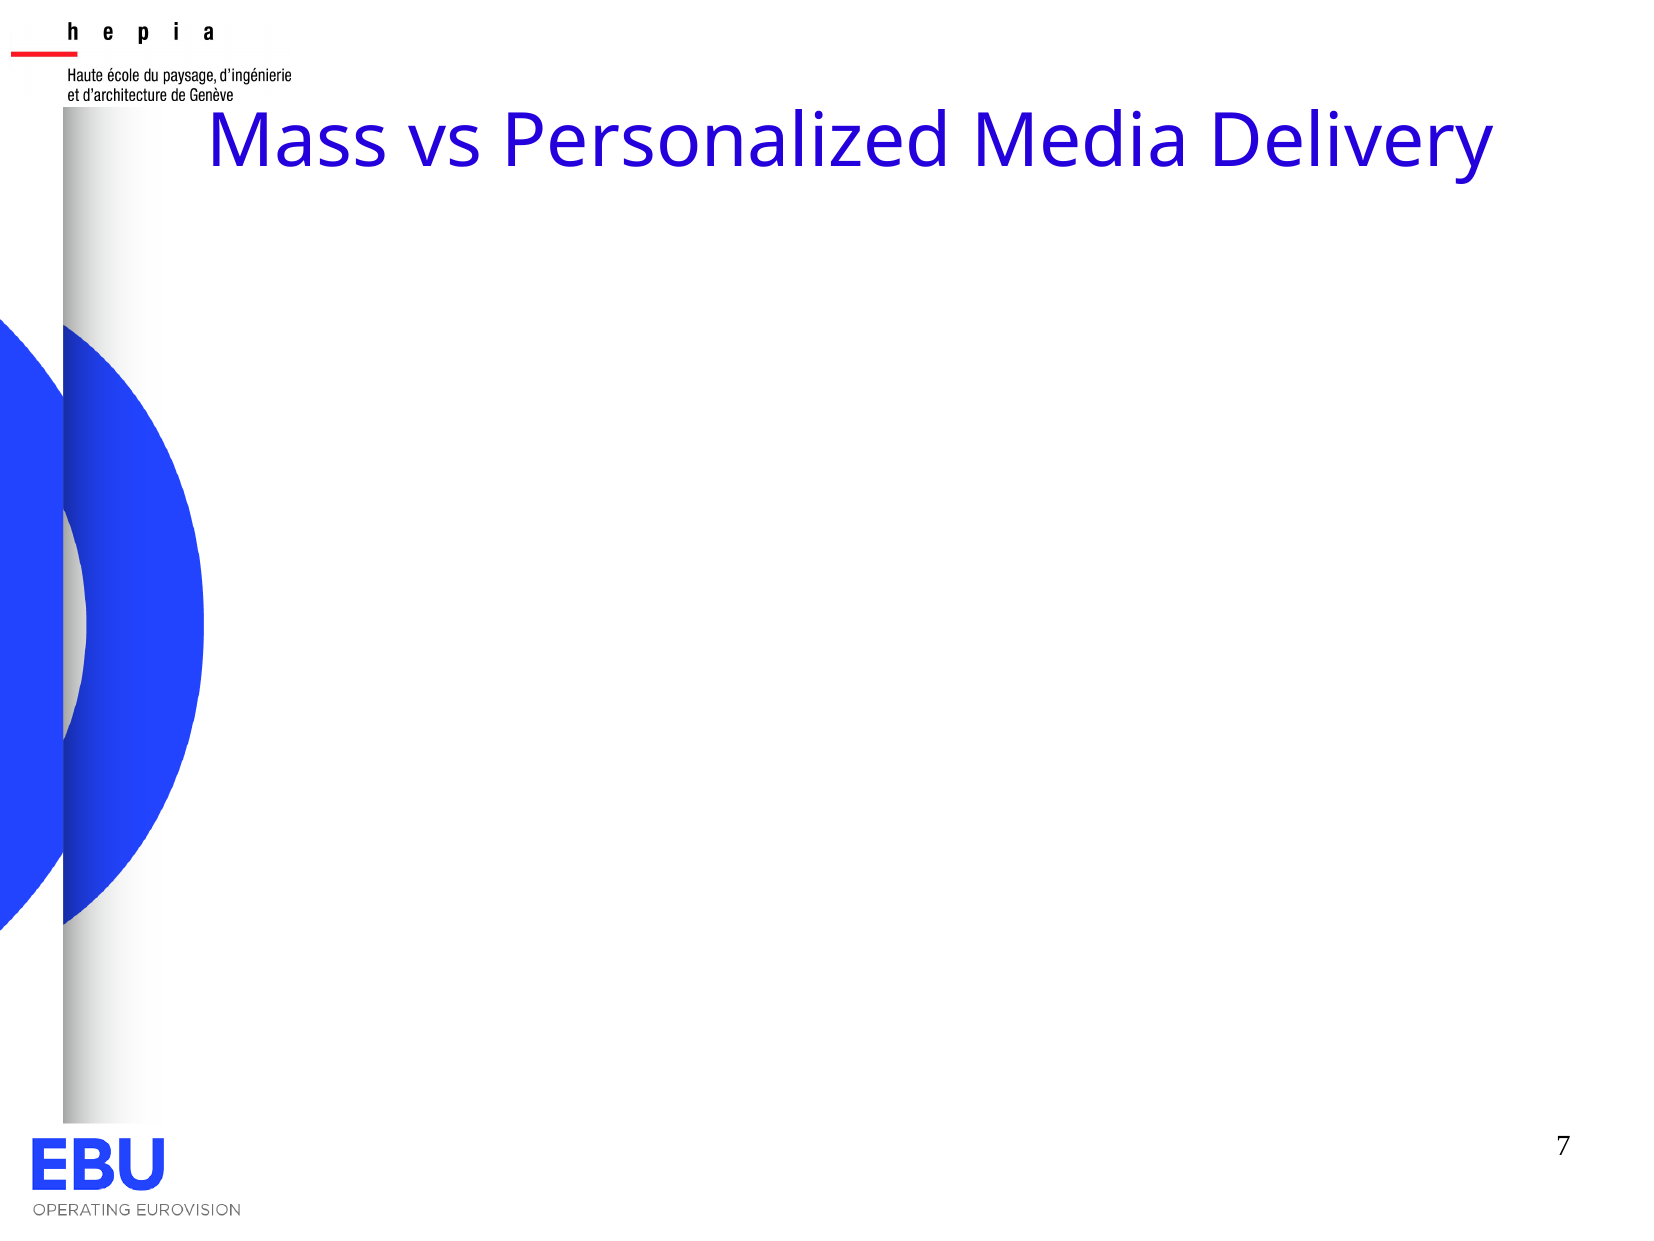

# Mass vs Personalized Media Delivery
7